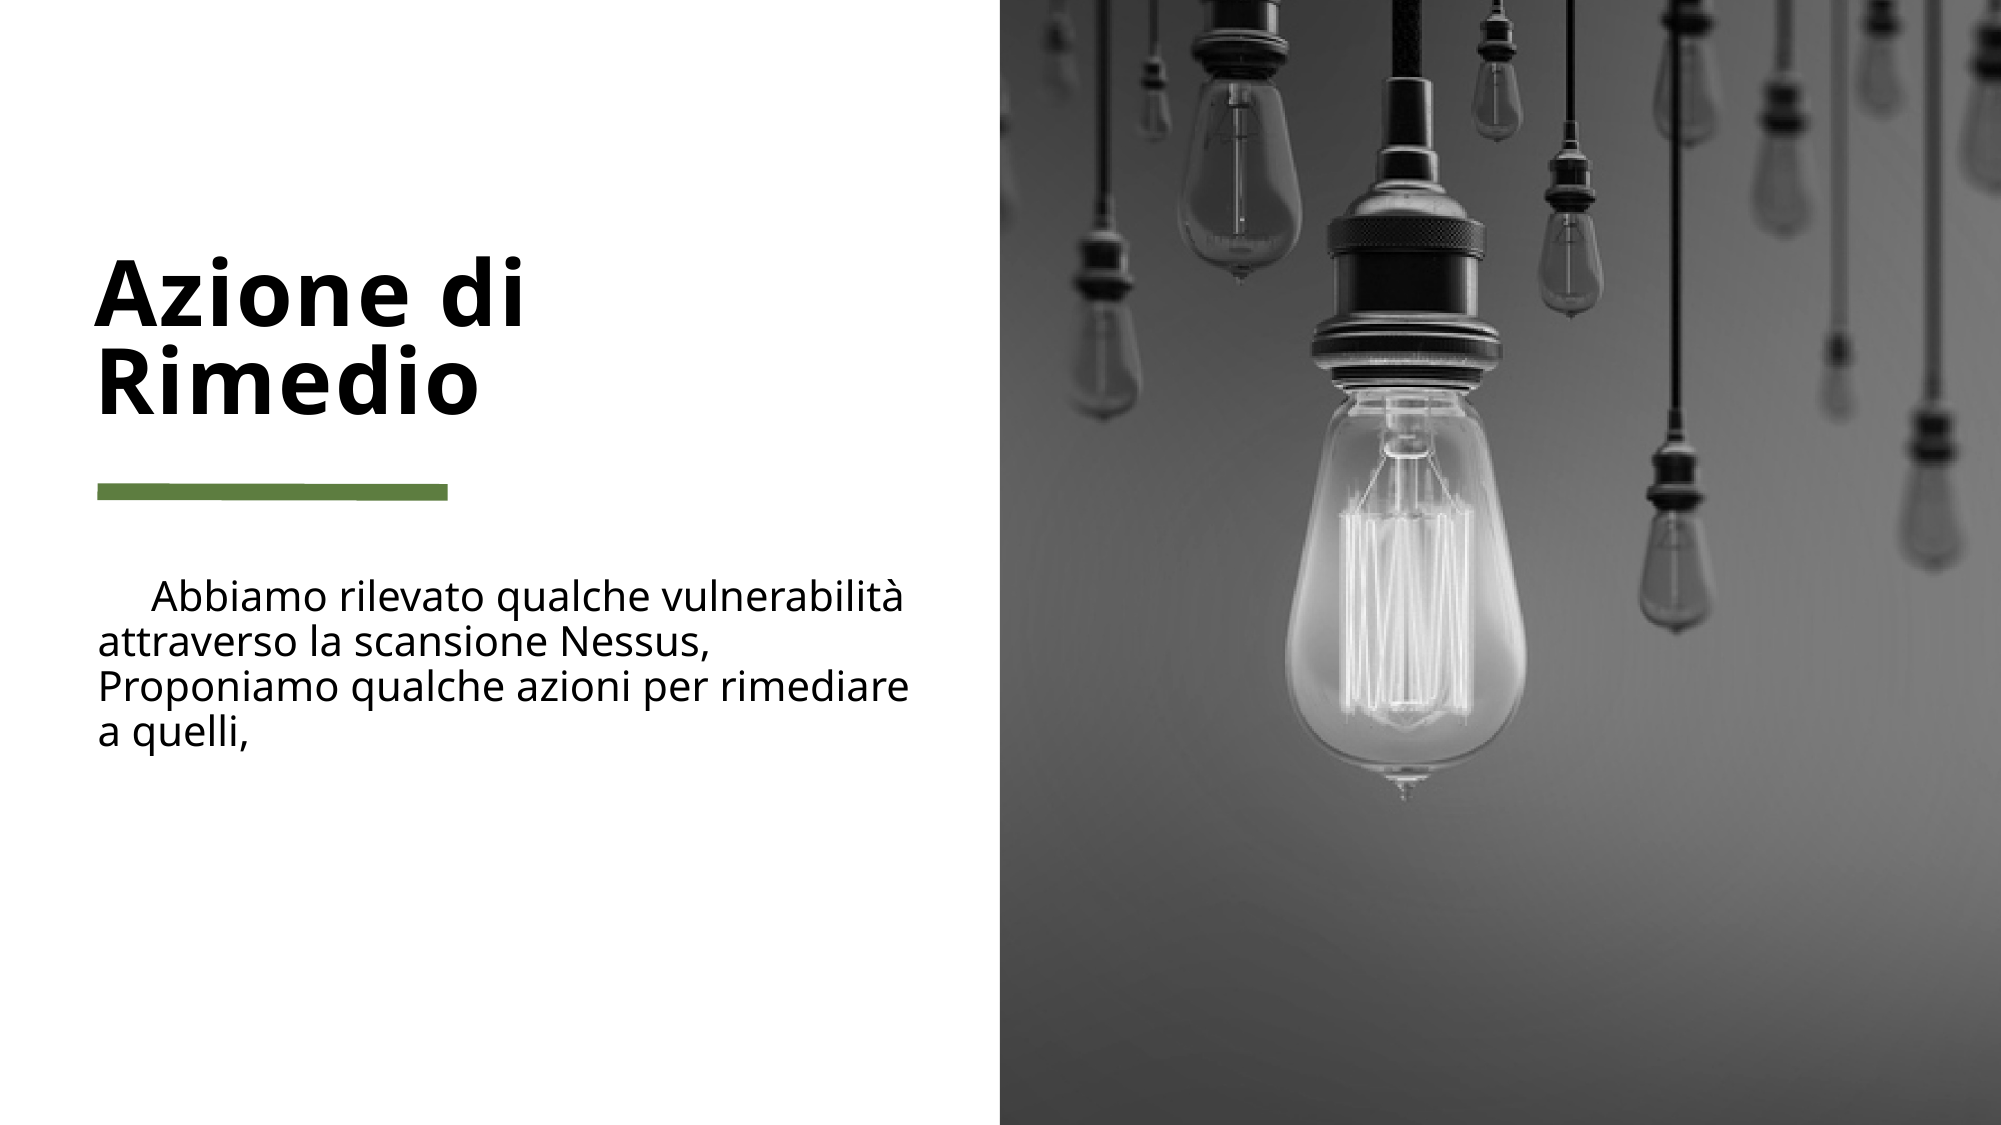

# Azione di Rimedio
 Abbiamo rilevato qualche vulnerabilità attraverso la scansione Nessus, Proponiamo qualche azioni per rimediare a quelli,